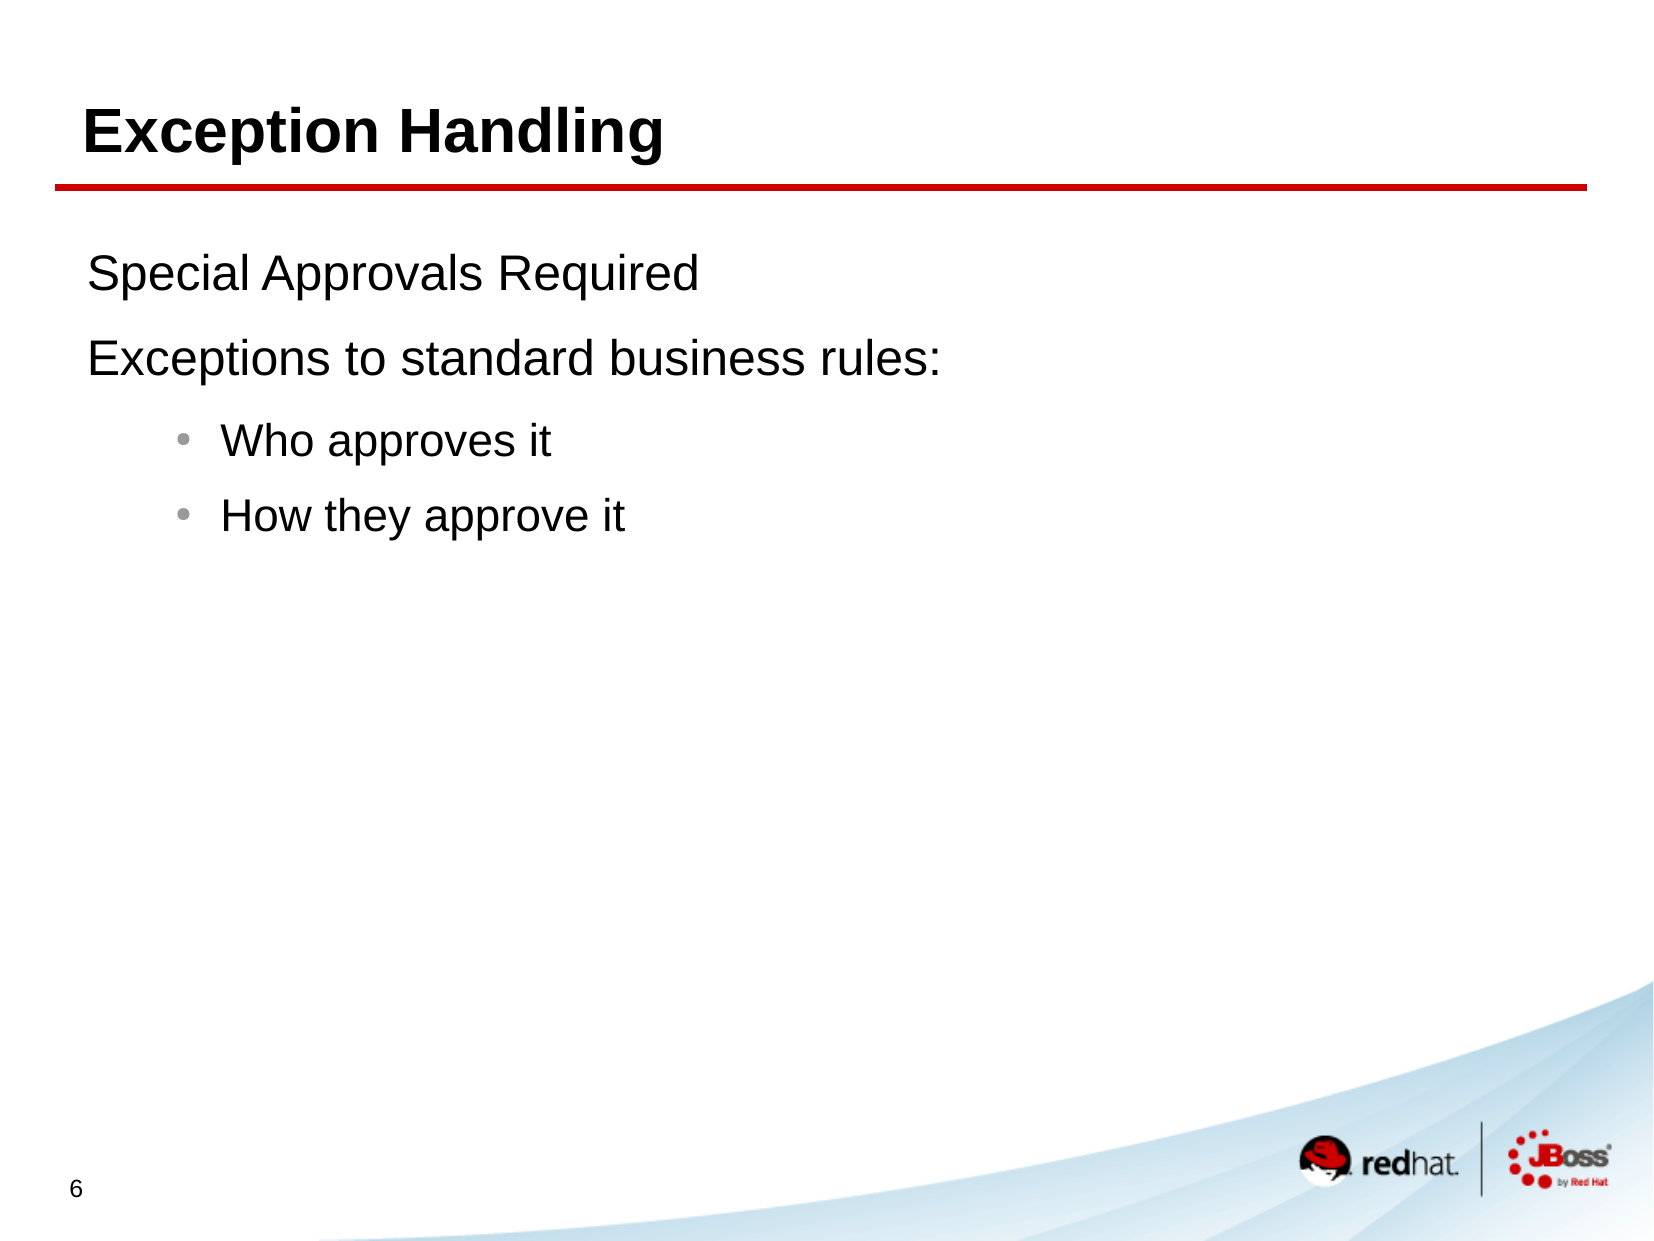

# Exception Handling
Special Approvals Required
Exceptions to standard business rules:
Who approves it
How they approve it